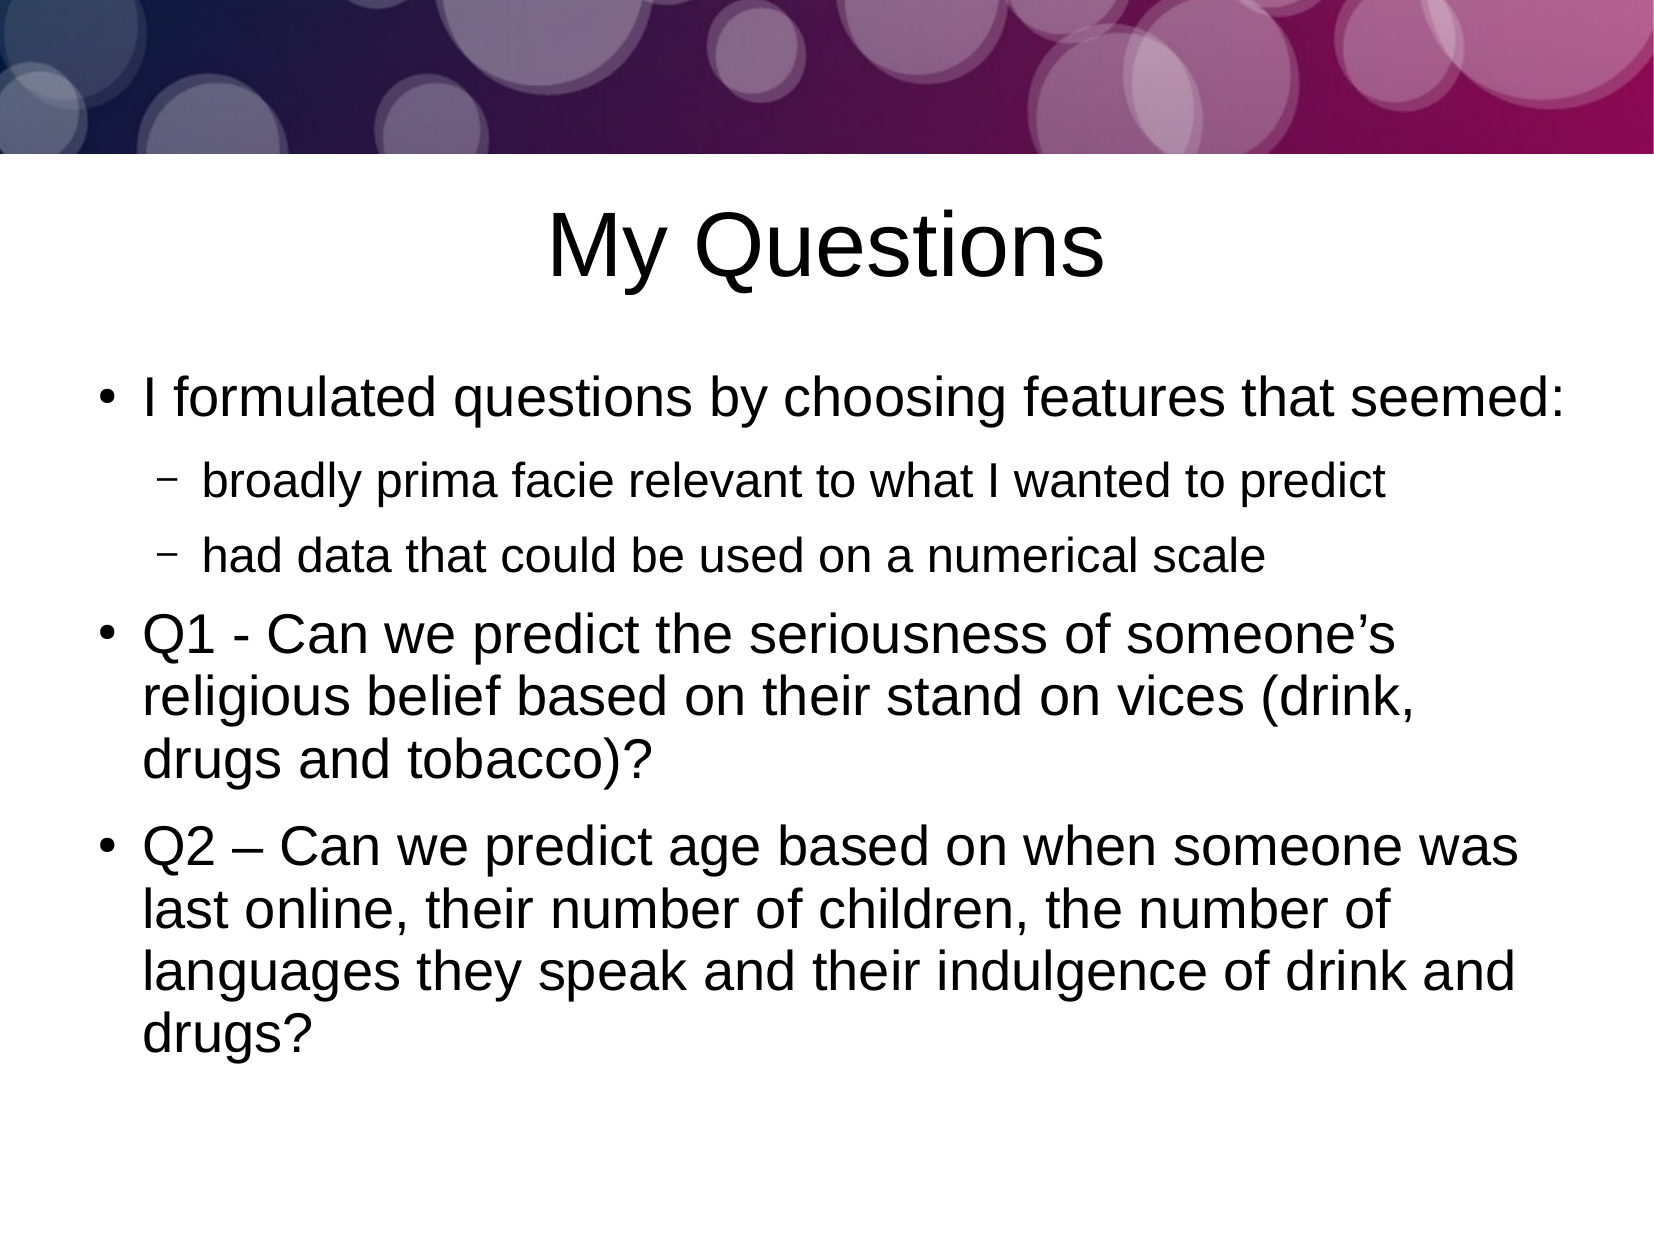

# My Questions
I formulated questions by choosing features that seemed:
broadly prima facie relevant to what I wanted to predict
had data that could be used on a numerical scale
Q1 - Can we predict the seriousness of someone’s religious belief based on their stand on vices (drink, drugs and tobacco)?
Q2 – Can we predict age based on when someone was last online, their number of children, the number of languages they speak and their indulgence of drink and drugs?